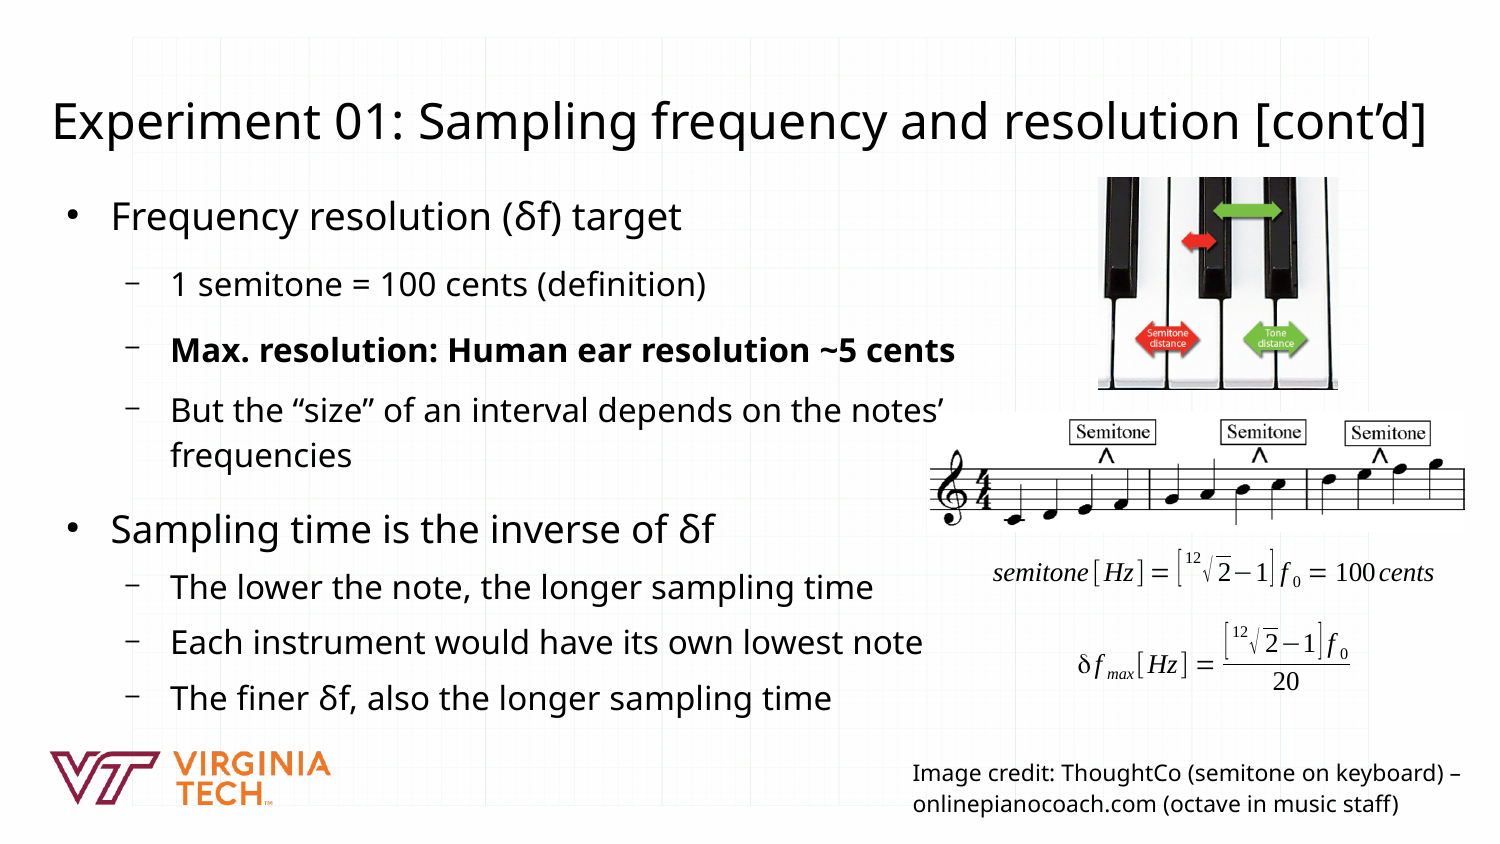

# Experiment 01: Sampling frequency and resolution [cont’d]
Frequency resolution (δf) target
1 semitone = 100 cents (definition)
Max. resolution: Human ear resolution ~5 cents
But the “size” of an interval depends on the notes’ frequencies
Sampling time is the inverse of δf
The lower the note, the longer sampling time
Each instrument would have its own lowest note
The finer δf, also the longer sampling time
Image credit: ThoughtCo (semitone on keyboard) – onlinepianocoach.com (octave in music staff)